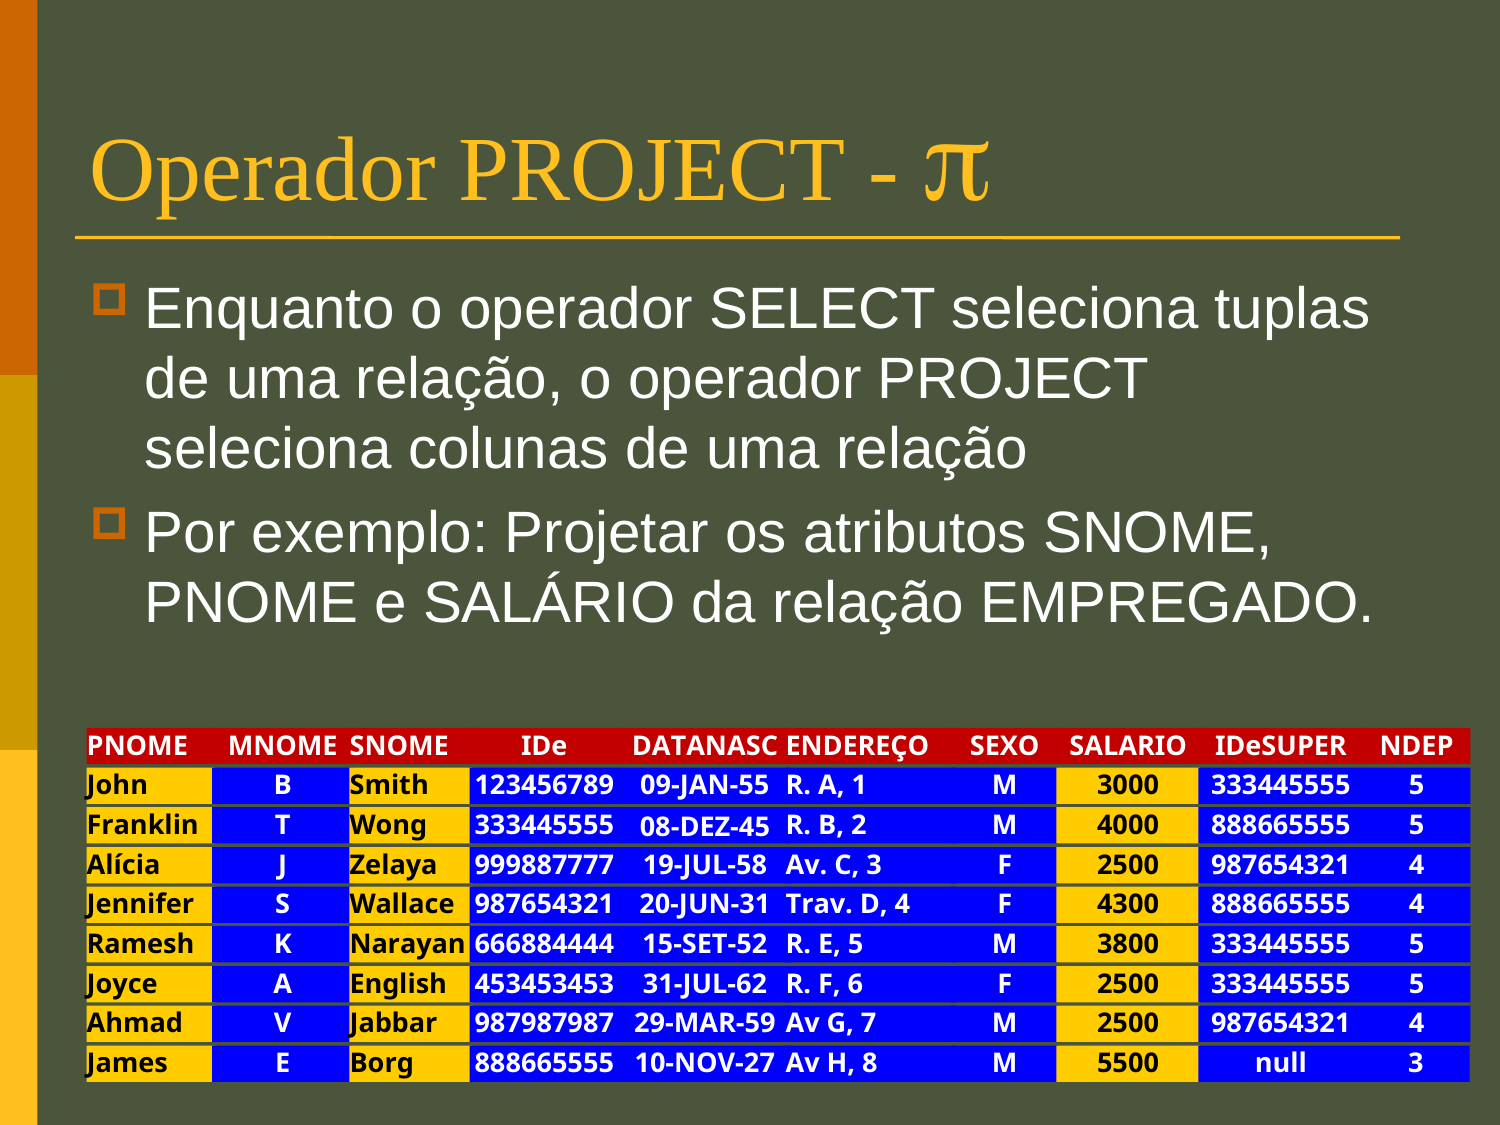

# Operador PROJECT - 
Enquanto o operador SELECT seleciona tuplas de uma relação, o operador PROJECT seleciona colunas de uma relação
Por exemplo: Projetar os atributos SNOME, PNOME e SALÁRIO da relação EMPREGADO.
PNOME
MNOME
SNOME
IDe
DATANASC
ENDEREÇO
SEXO
SALARIO
IDeSUPER
NDEP
John
B
Smith
123456789
09-JAN-55
R. A, 1
M
3000
333445555
5
Franklin
T
Wong
333445555
08-DEZ-45
R. B, 2
M
4000
888665555
5
Alícia
J
Zelaya
999887777
19-JUL-58
Av. C, 3
F
2500
987654321
4
Jennifer
S
Wallace
987654321
20-JUN-31
Trav. D, 4
F
4300
888665555
4
Ramesh
K
Narayan
666884444
15-SET-52
R. E, 5
M
3800
333445555
5
Joyce
A
English
453453453
31-JUL-62
R. F, 6
F
2500
333445555
5
Ahmad
V
Jabbar
987987987
29-MAR-59
Av G, 7
M
2500
987654321
4
James
E
Borg
888665555
10-NOV-27
Av H, 8
M
5500
null
3